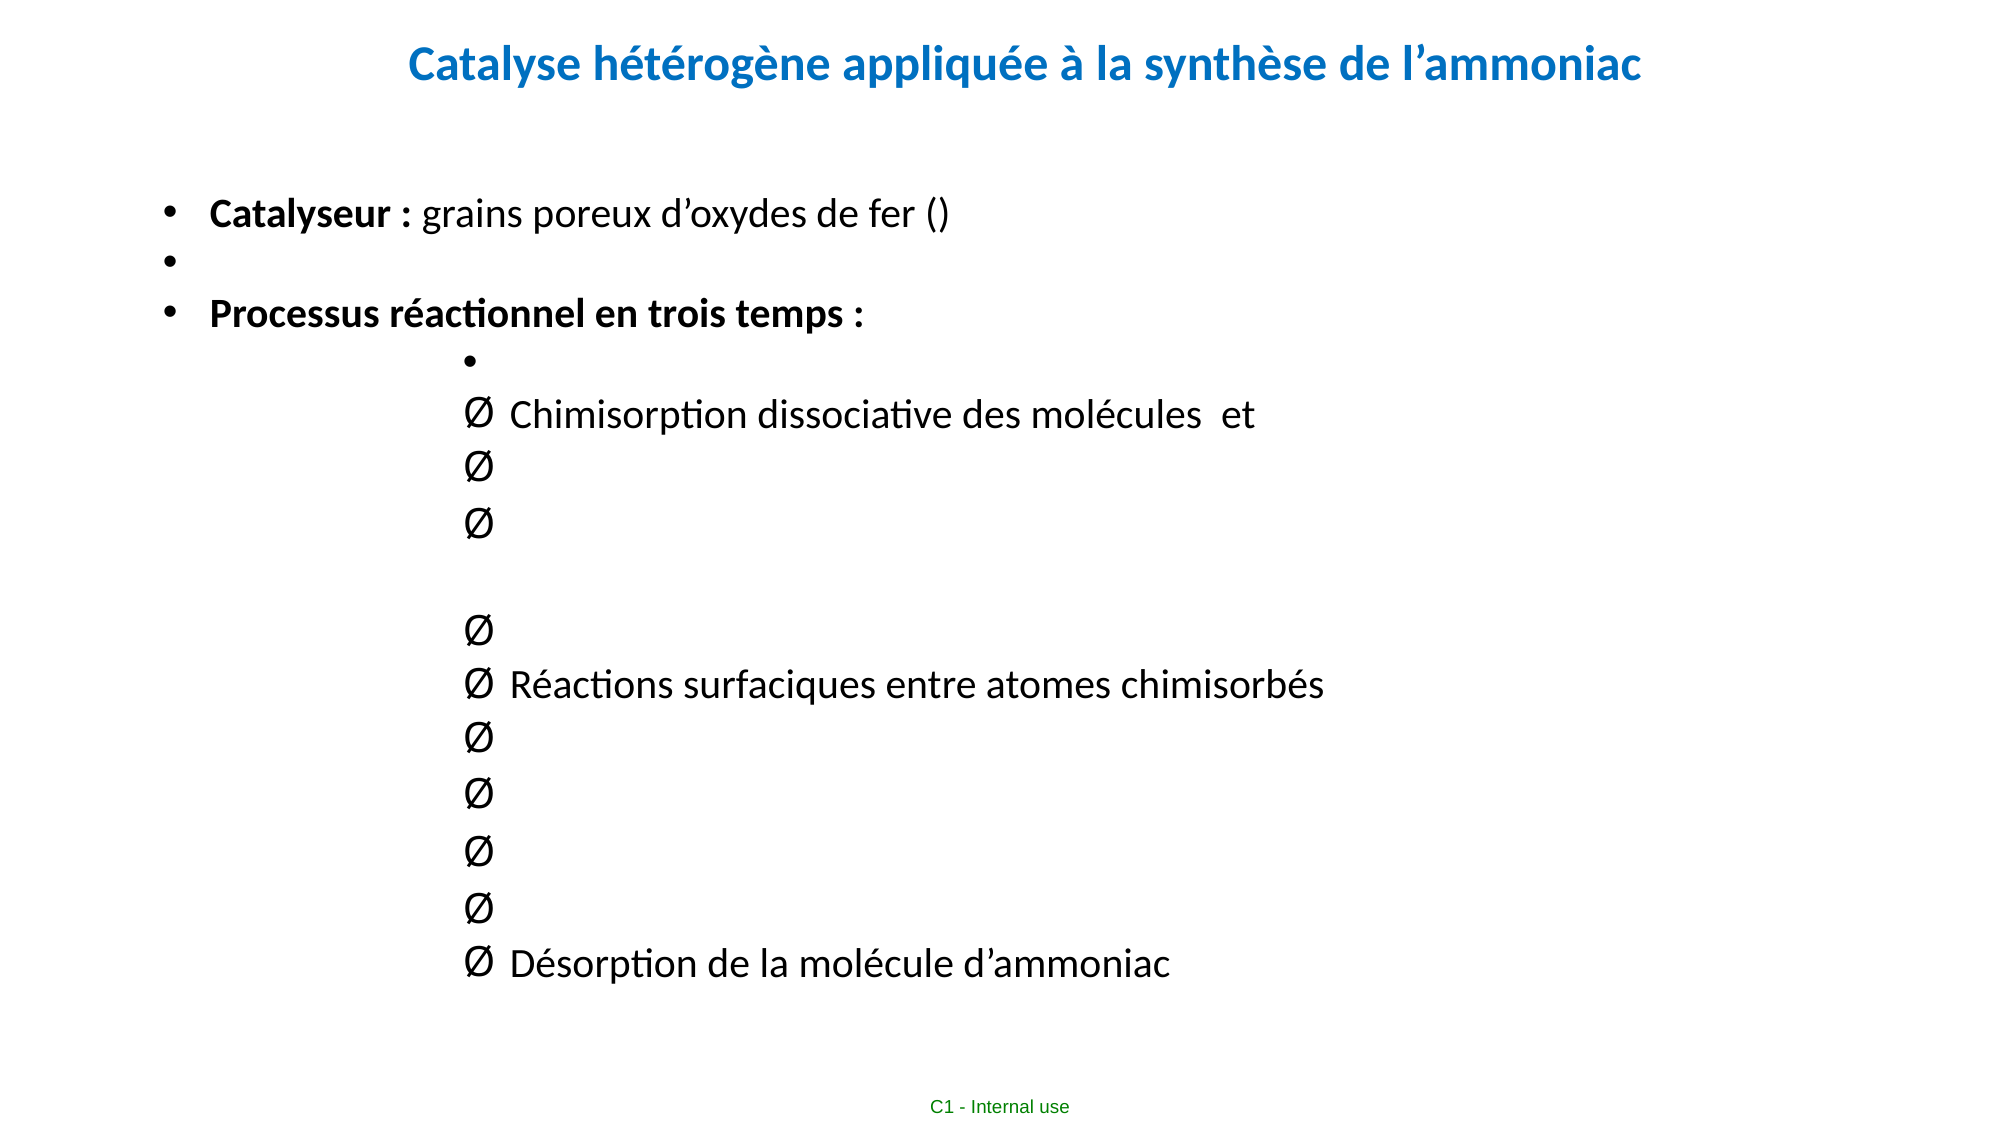

Catalyse hétérogène appliquée à la synthèse de l’ammoniac
Catalyseur : grains poreux d’oxydes de fer ()
Processus réactionnel en trois temps :
Chimisorption dissociative des molécules et
Réactions surfaciques entre atomes chimisorbés
Désorption de la molécule d’ammoniac